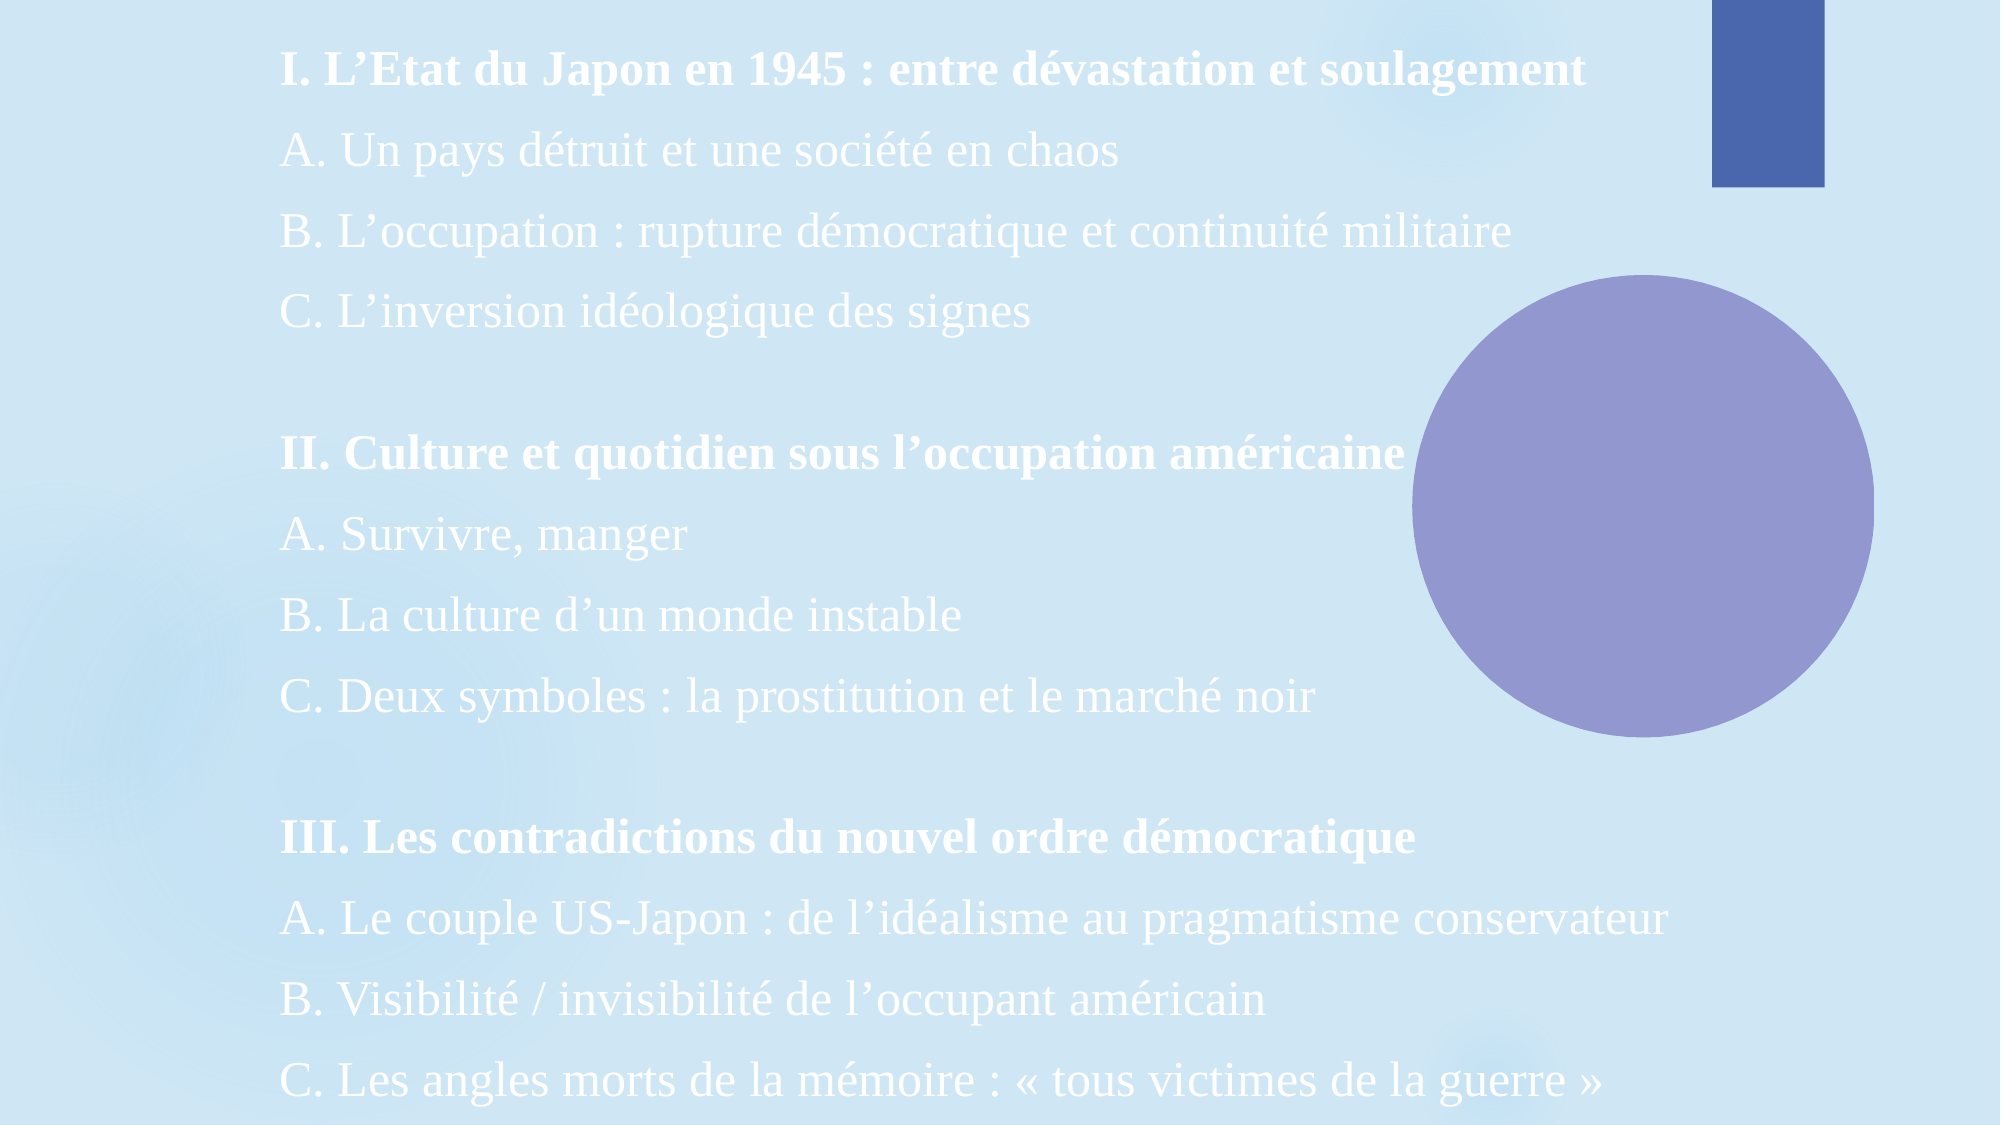

# I. L’Etat du Japon en 1945 : entre dévastation et soulagement
A. Un pays détruit et une société en chaos
B. L’occupation : rupture démocratique et continuité militaire
C. L’inversion idéologique des signes
II. Culture et quotidien sous l’occupation américaine
A. Survivre, manger
B. La culture d’un monde instable
C. Deux symboles : la prostitution et le marché noir
III. Les contradictions du nouvel ordre démocratique
A. Le couple US-Japon : de l’idéalisme au pragmatisme conservateur
B. Visibilité / invisibilité de l’occupant américain
C. Les angles morts de la mémoire : « tous victimes de la guerre »